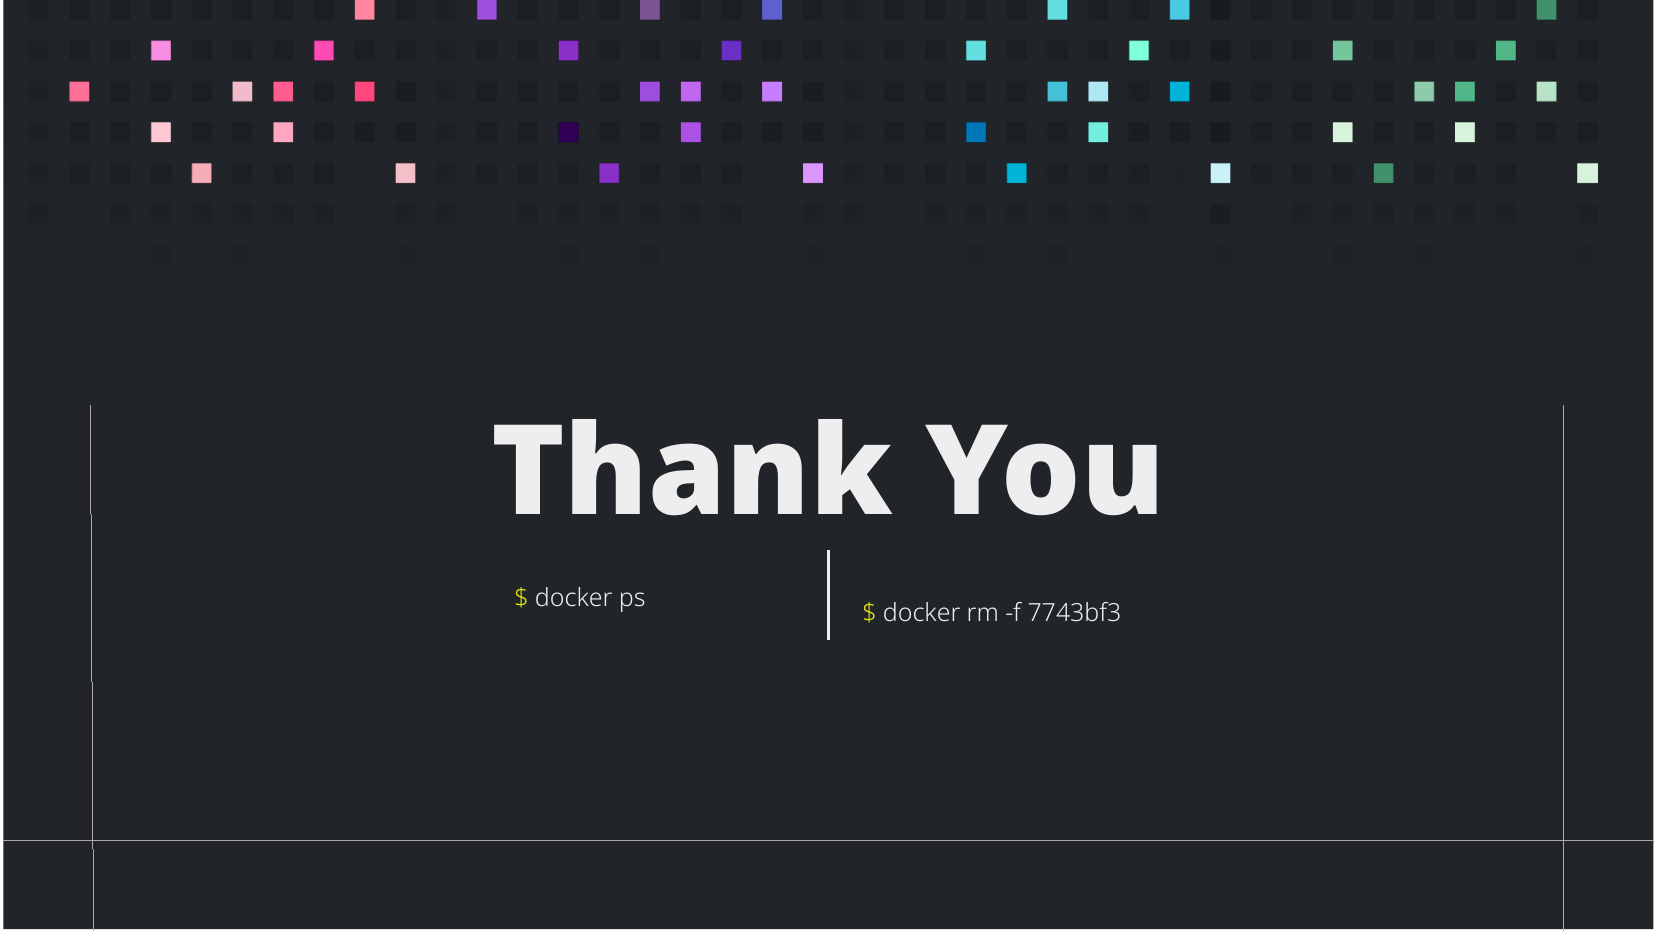

# Thank You
$ docker ps
$ docker rm -f 7743bf3